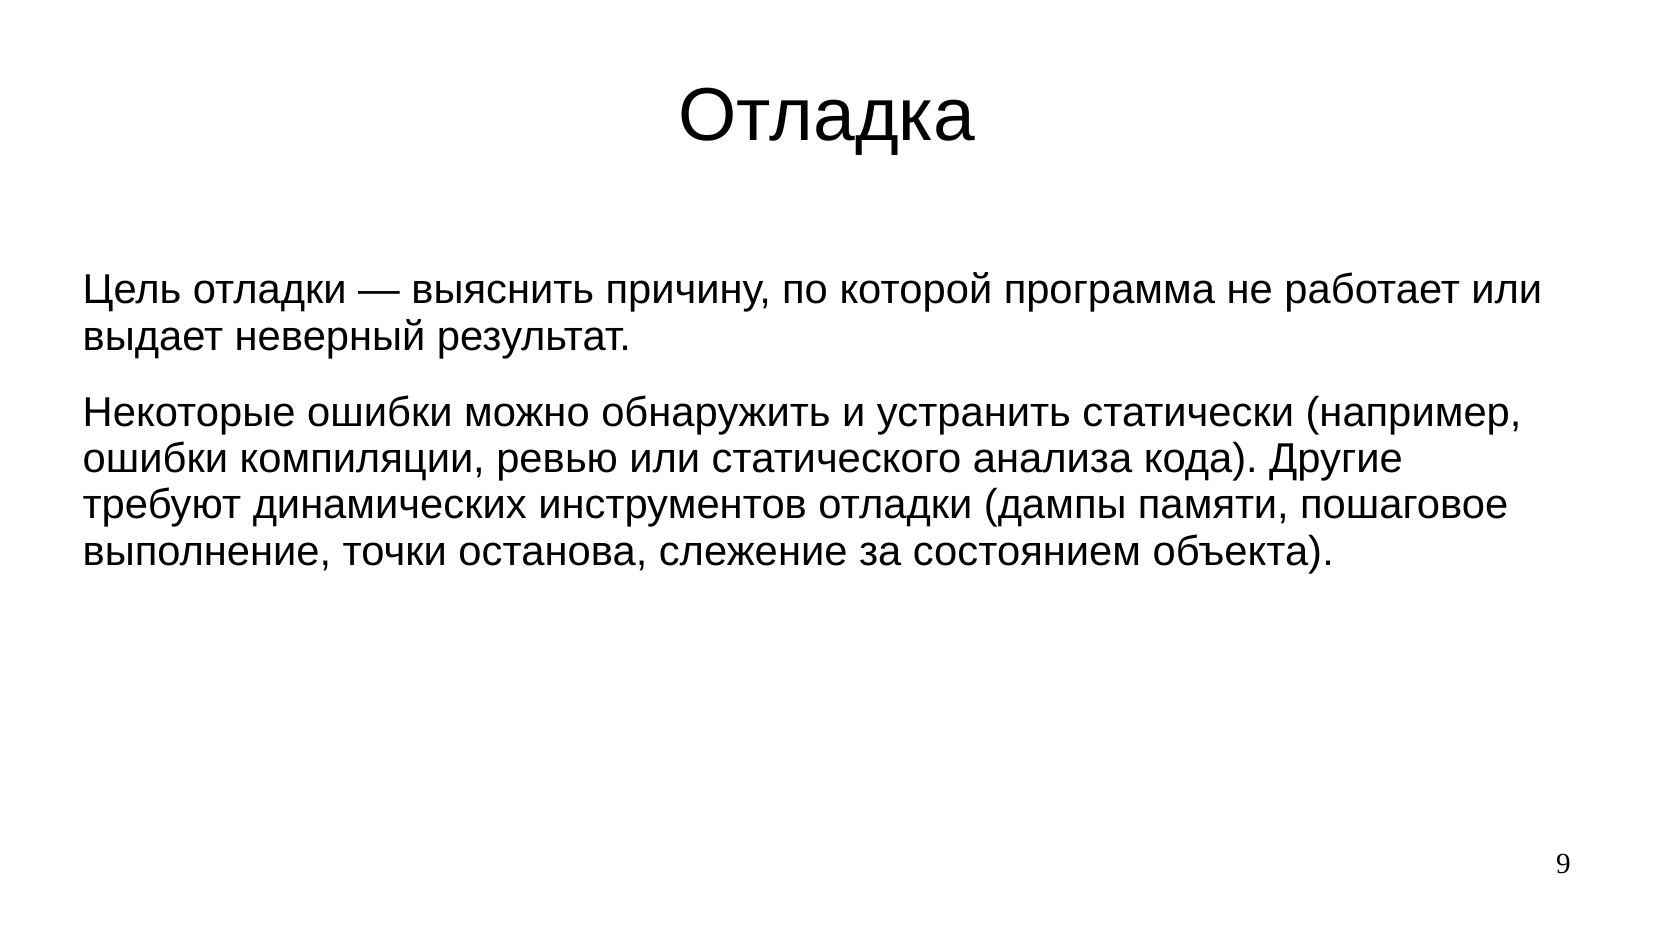

# Отладка
Цель отладки — выяснить причину, по которой программа не работает или выдает неверный результат.
Некоторые ошибки можно обнаружить и устранить статически (например, ошибки компиляции, ревью или статического анализа кода). Другие требуют динамических инструментов отладки (дампы памяти, пошаговое выполнение, точки останова, слежение за состоянием объекта).
9